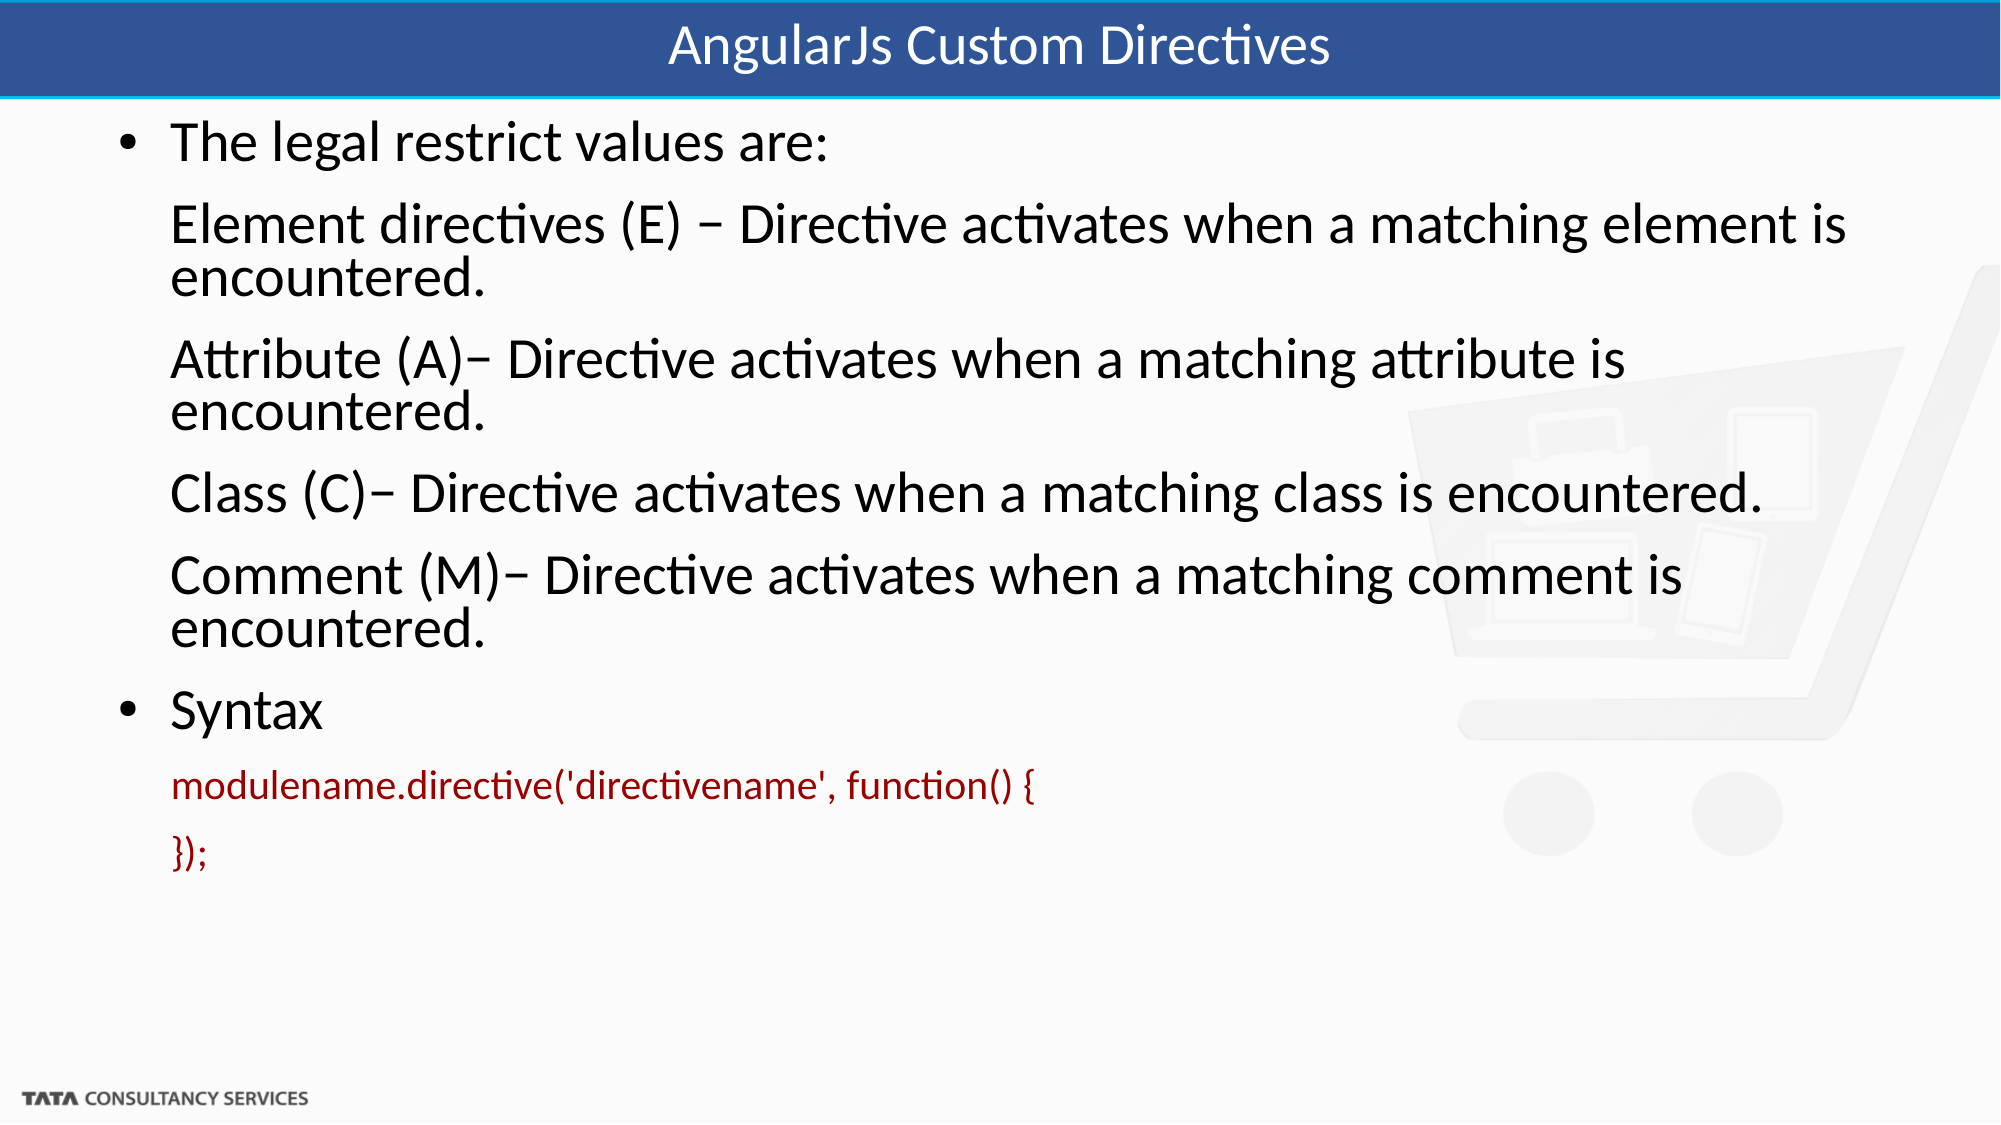

# AngularJs Custom Directives
The legal restrict values are:
Element directives (E) − Directive activates when a matching element is encountered.
Attribute (A)− Directive activates when a matching attribute is encountered.
Class (C)− Directive activates when a matching class is encountered.
Comment (M)− Directive activates when a matching comment is encountered.
Syntax
modulename.directive('directivename', function() {
});